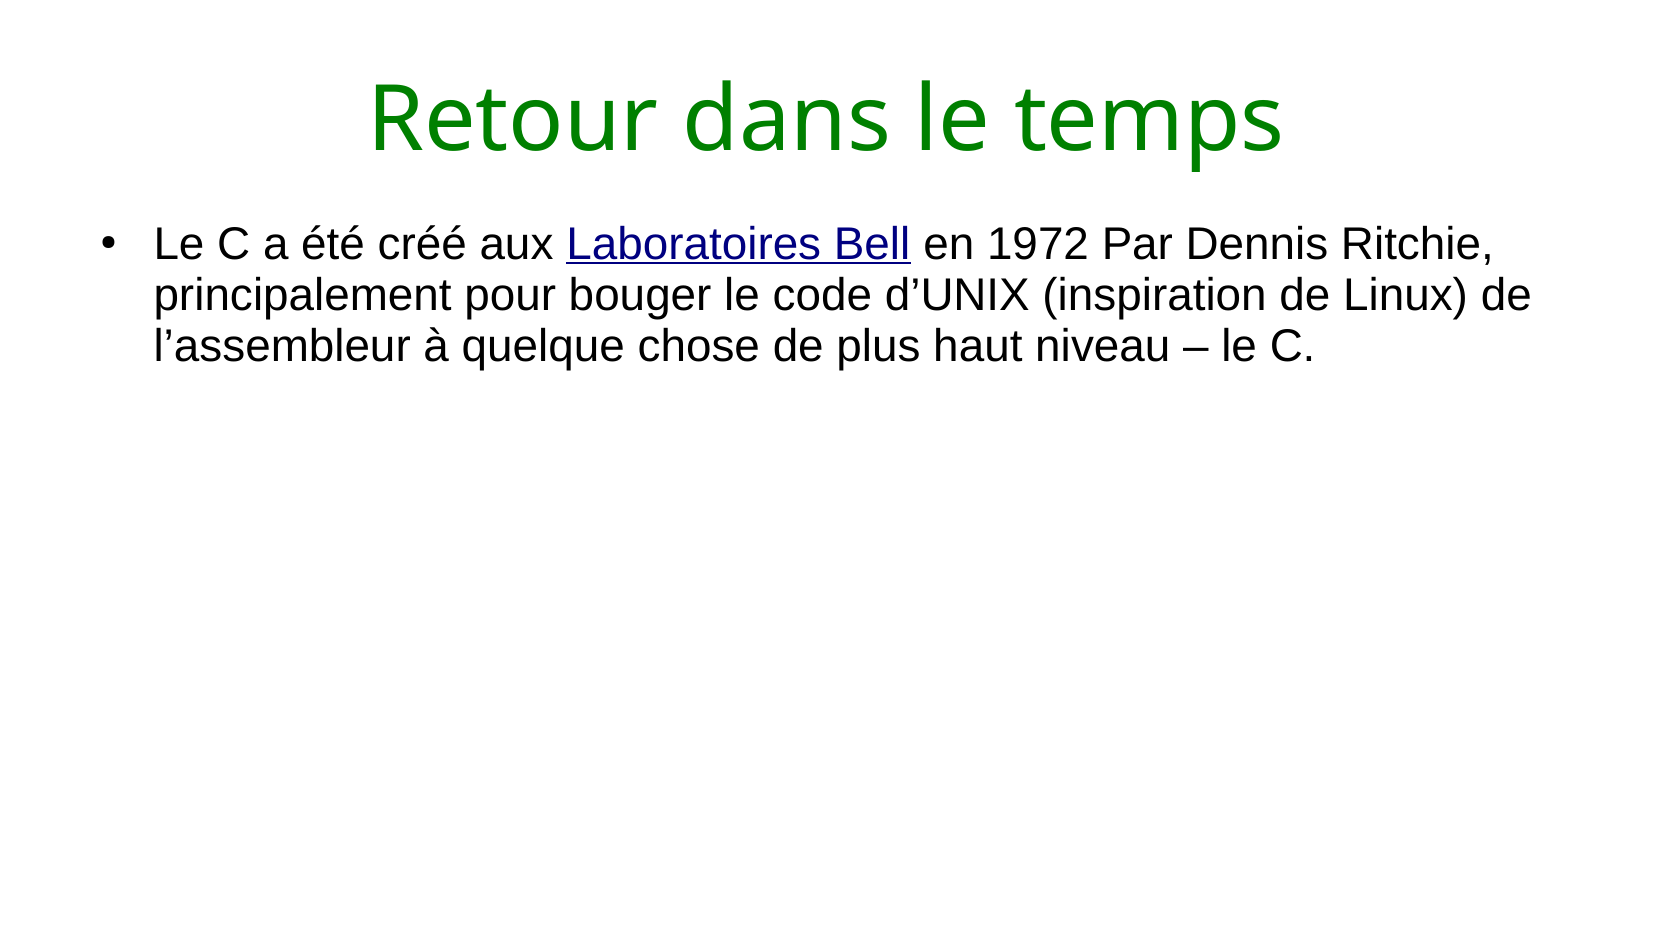

# Retour dans le temps
Le C a été créé aux Laboratoires Bell en 1972 Par Dennis Ritchie, principalement pour bouger le code d’UNIX (inspiration de Linux) de l’assembleur à quelque chose de plus haut niveau – le C.